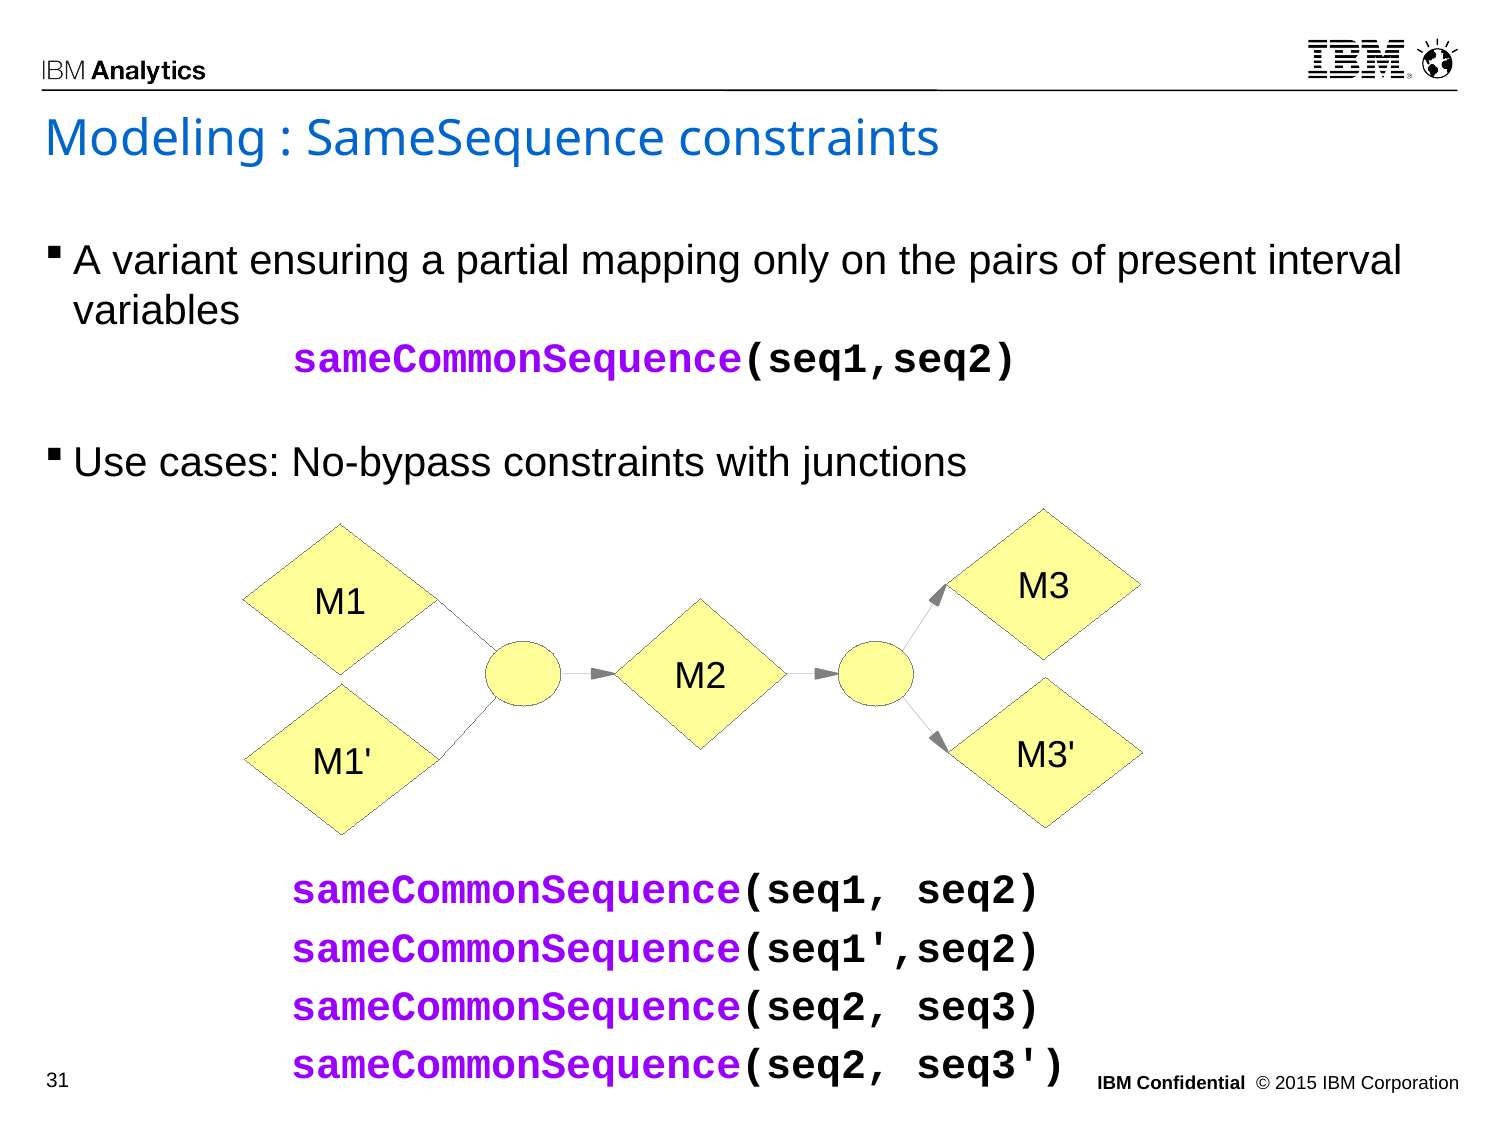

# Modeling : SameSequence constraints
A variant ensuring a partial mapping only on the pairs of present interval variables
Use cases: No-bypass constraints with junctions
sameCommonSequence(seq1,seq2)
M3
M1
M2
M3'
M1'
sameCommonSequence(seq1, seq2)
sameCommonSequence(seq1',seq2)
sameCommonSequence(seq2, seq3)
sameCommonSequence(seq2, seq3')